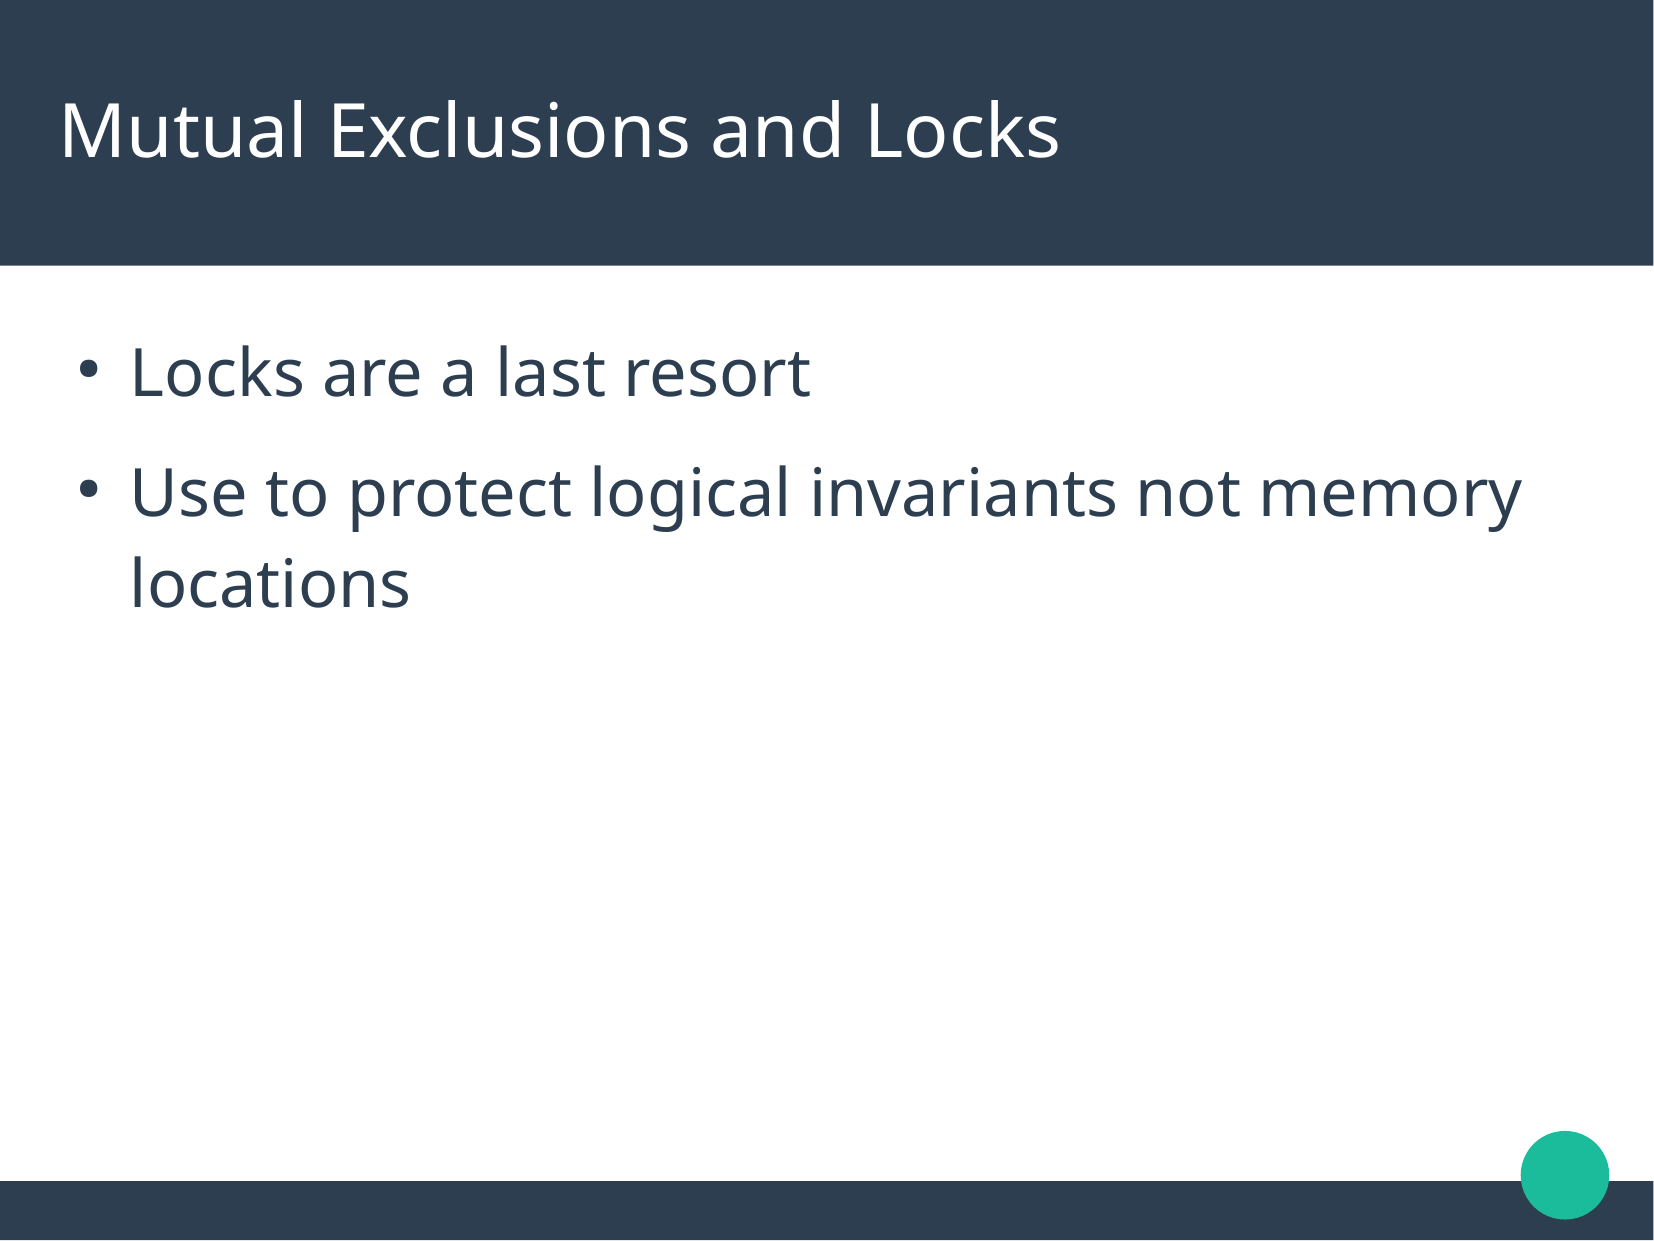

# Mutual Exclusions and Locks
Locks are a last resort
Use to protect logical invariants not memory locations